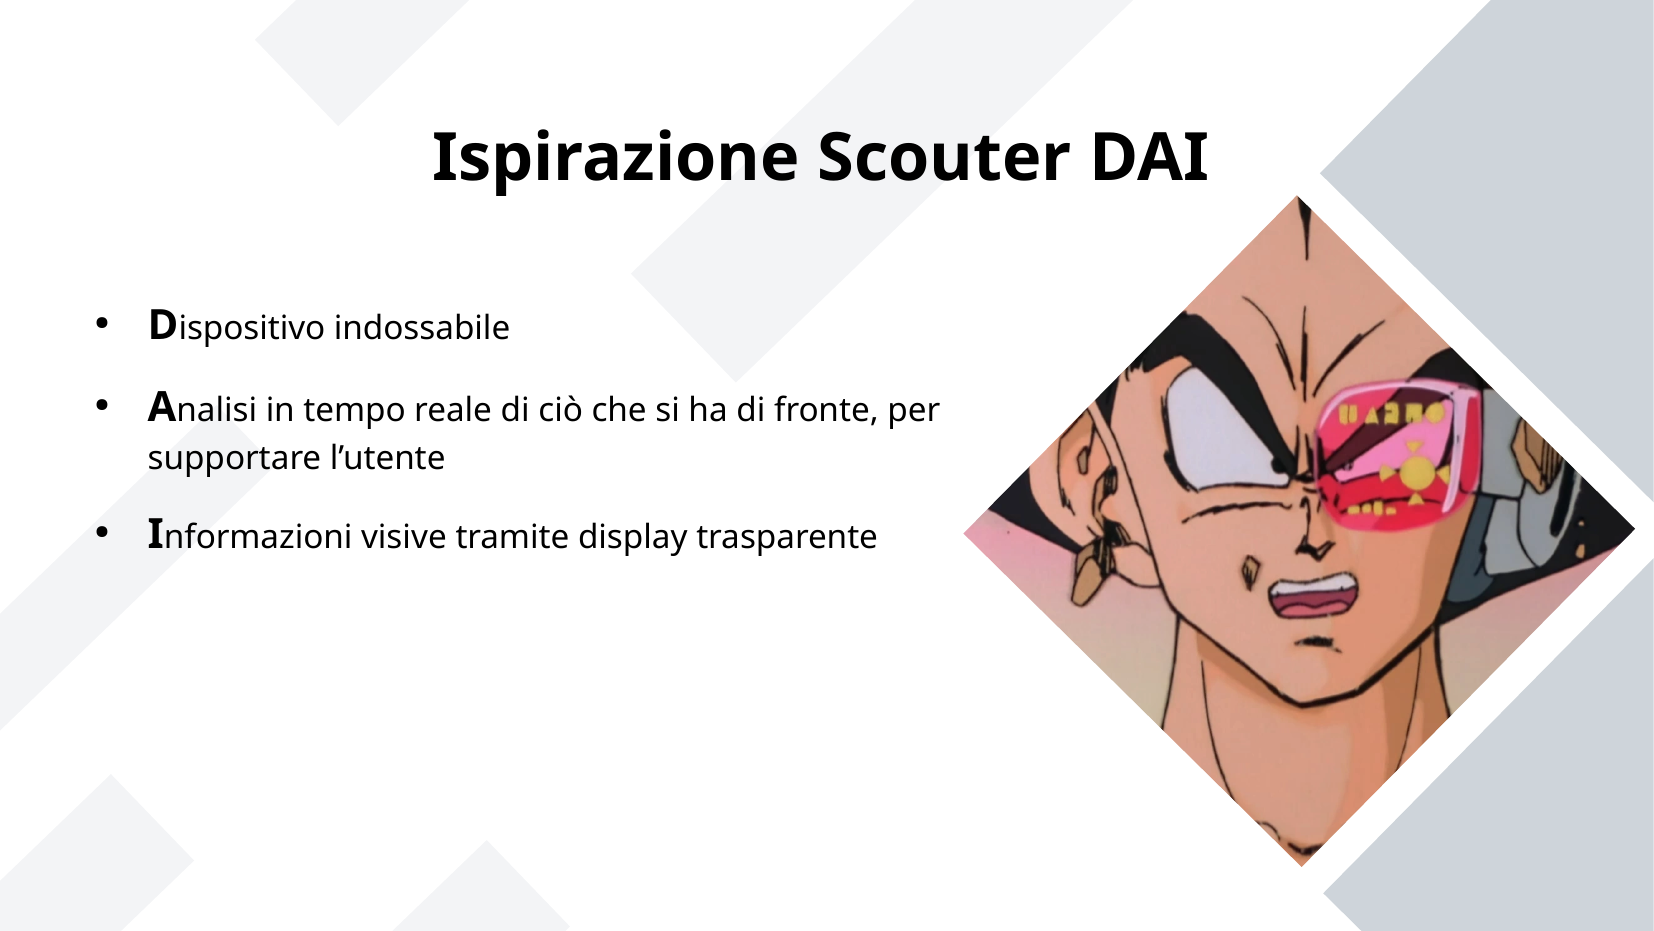

# Ispirazione Scouter DAI
Dispositivo indossabile
Analisi in tempo reale di ciò che si ha di fronte, per supportare l’utente
Informazioni visive tramite display trasparente